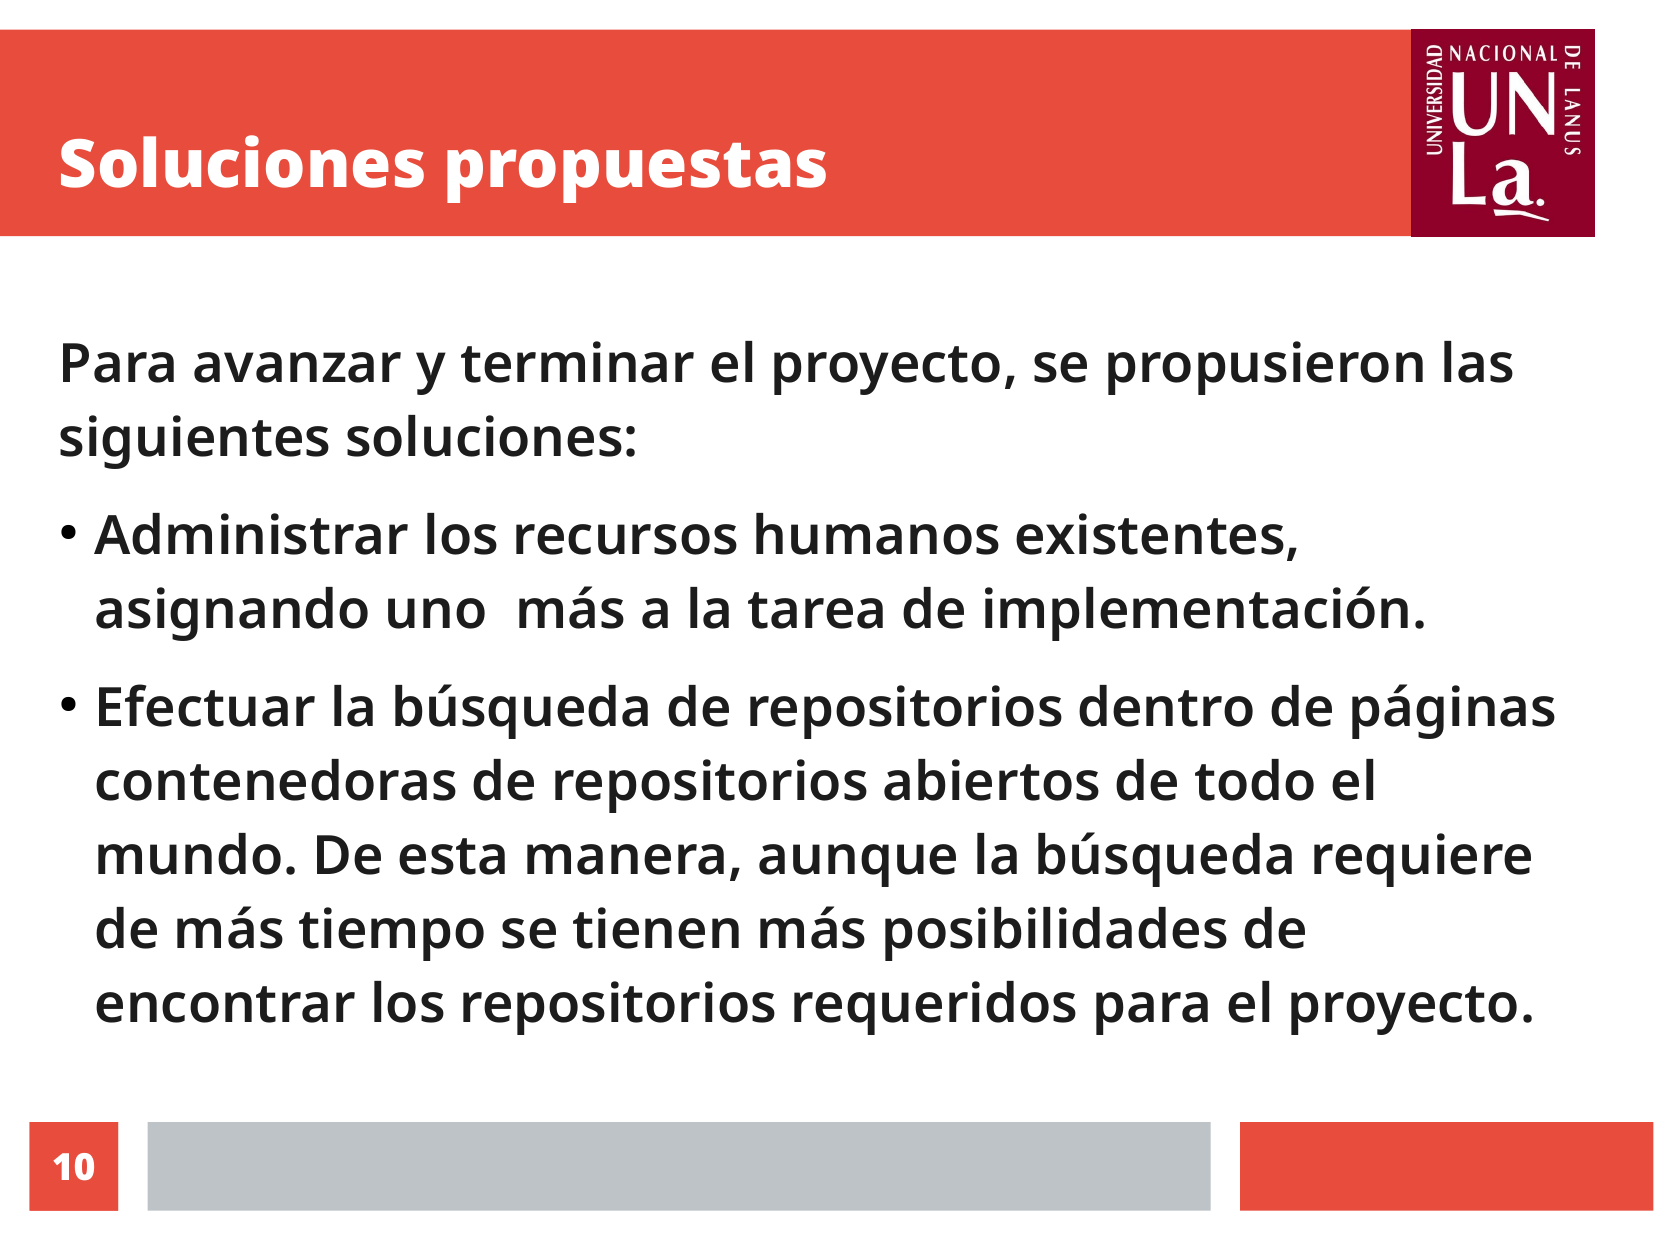

# Soluciones propuestas
Para avanzar y terminar el proyecto, se propusieron las siguientes soluciones:
Administrar los recursos humanos existentes, asignando uno más a la tarea de implementación.
Efectuar la búsqueda de repositorios dentro de páginas contenedoras de repositorios abiertos de todo el mundo. De esta manera, aunque la búsqueda requiere de más tiempo se tienen más posibilidades de encontrar los repositorios requeridos para el proyecto.
10